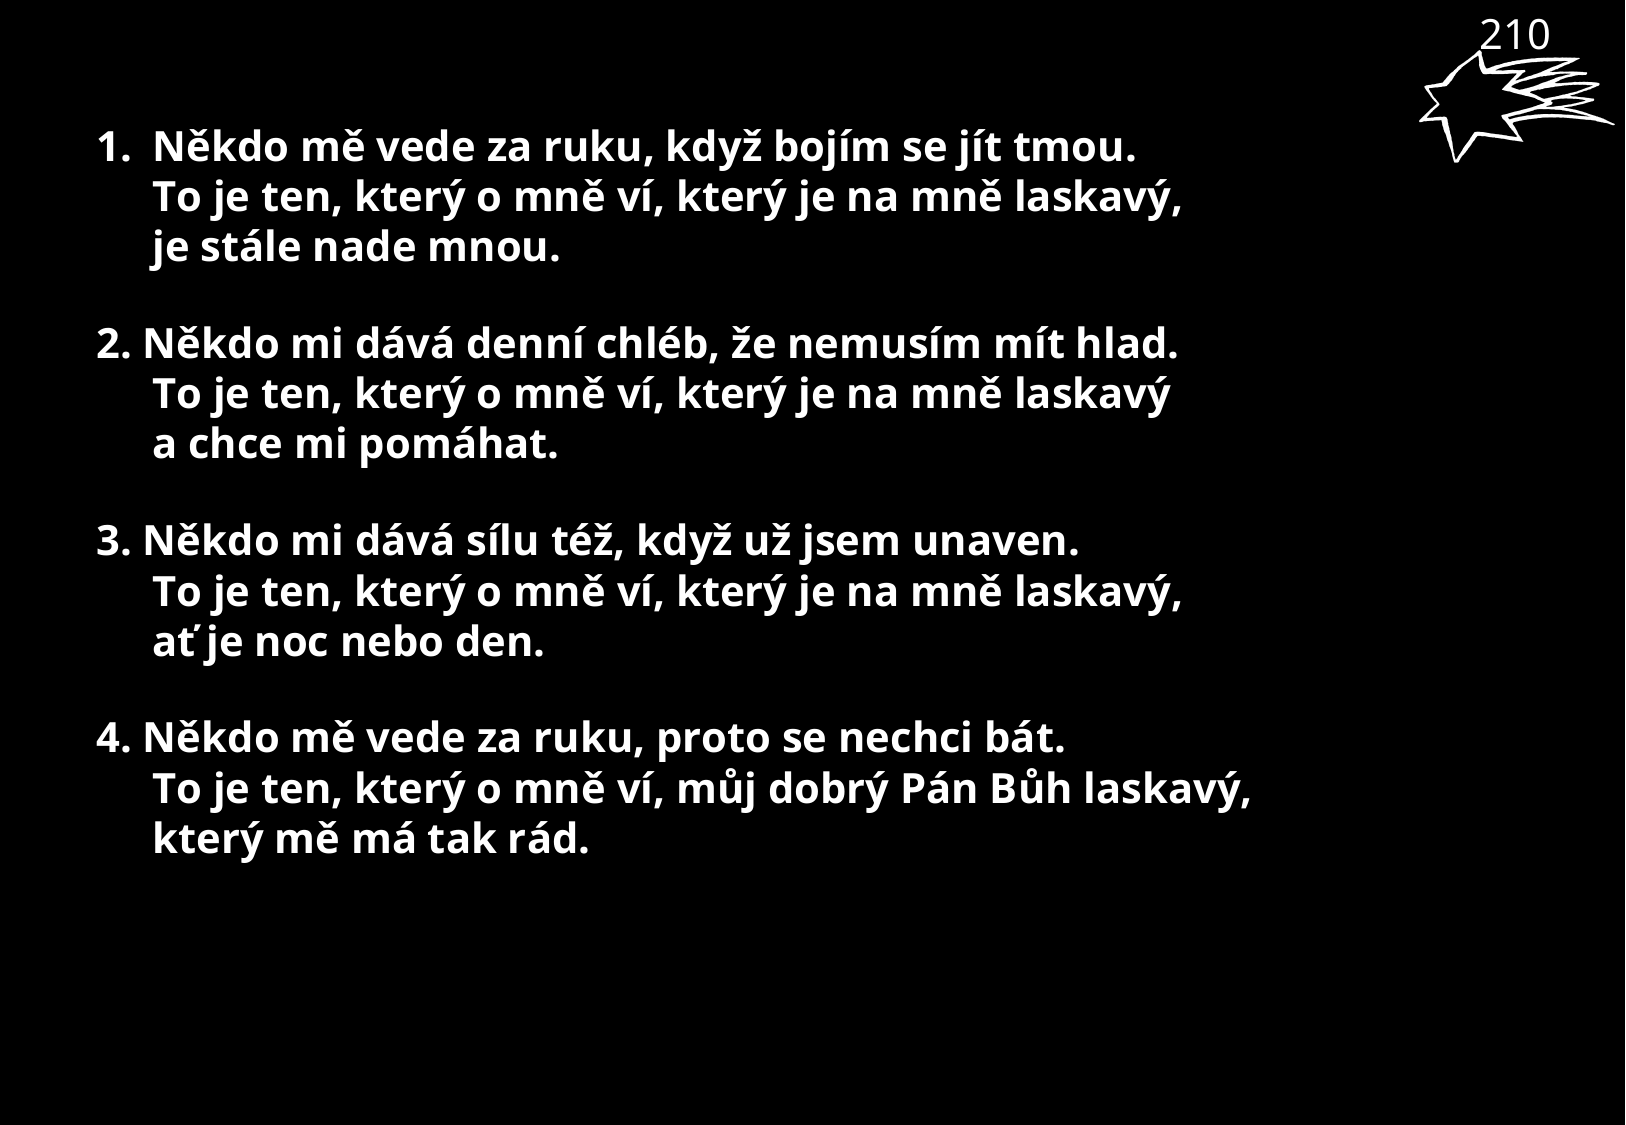

210
# 1. 	Někdo mě vede za ruku, když bojím se jít tmou. To je ten, který o mně ví, který je na mně laskavý, je stále nade mnou.
2. Někdo mi dává denní chléb, že nemusím mít hlad.
To je ten, který o mně ví, který je na mně laskavý
a chce mi pomáhat.
3. Někdo mi dává sílu též, když už jsem unaven.
To je ten, který o mně ví, který je na mně laskavý,
ať je noc nebo den.
4. Někdo mě vede za ruku, proto se nechci bát.
To je ten, který o mně ví, můj dobrý Pán Bůh laskavý,
který mě má tak rád.